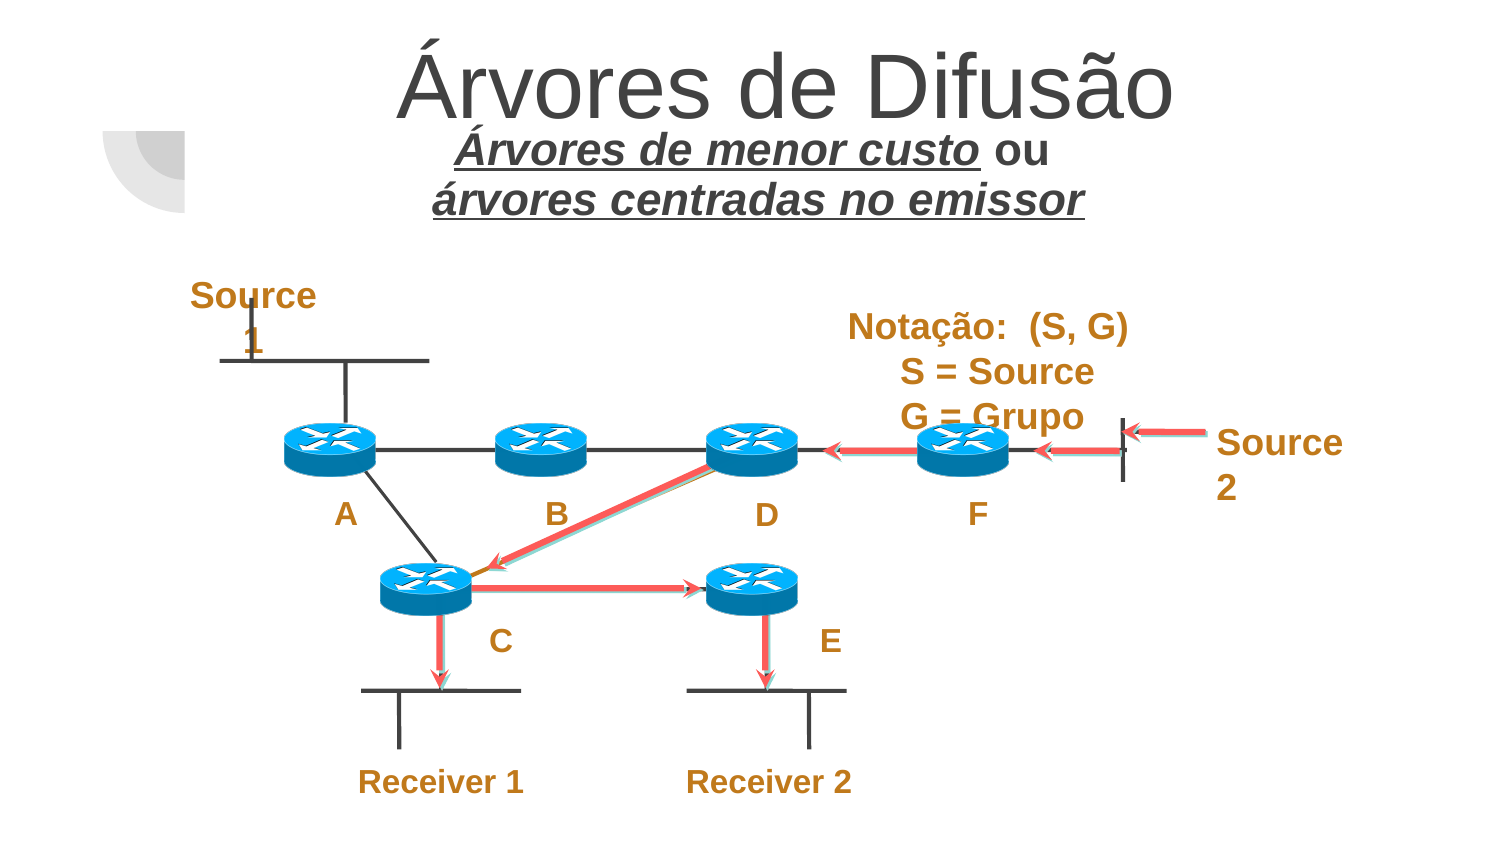

# Árvores de Difusão
Árvores de menor custo ou
 árvores centradas no emissor
Source 1
Notação: (S, G)
 S = Source
 G = Grupo
Source 2
A
B
F
D
C
E
Receiver 1
Receiver 2